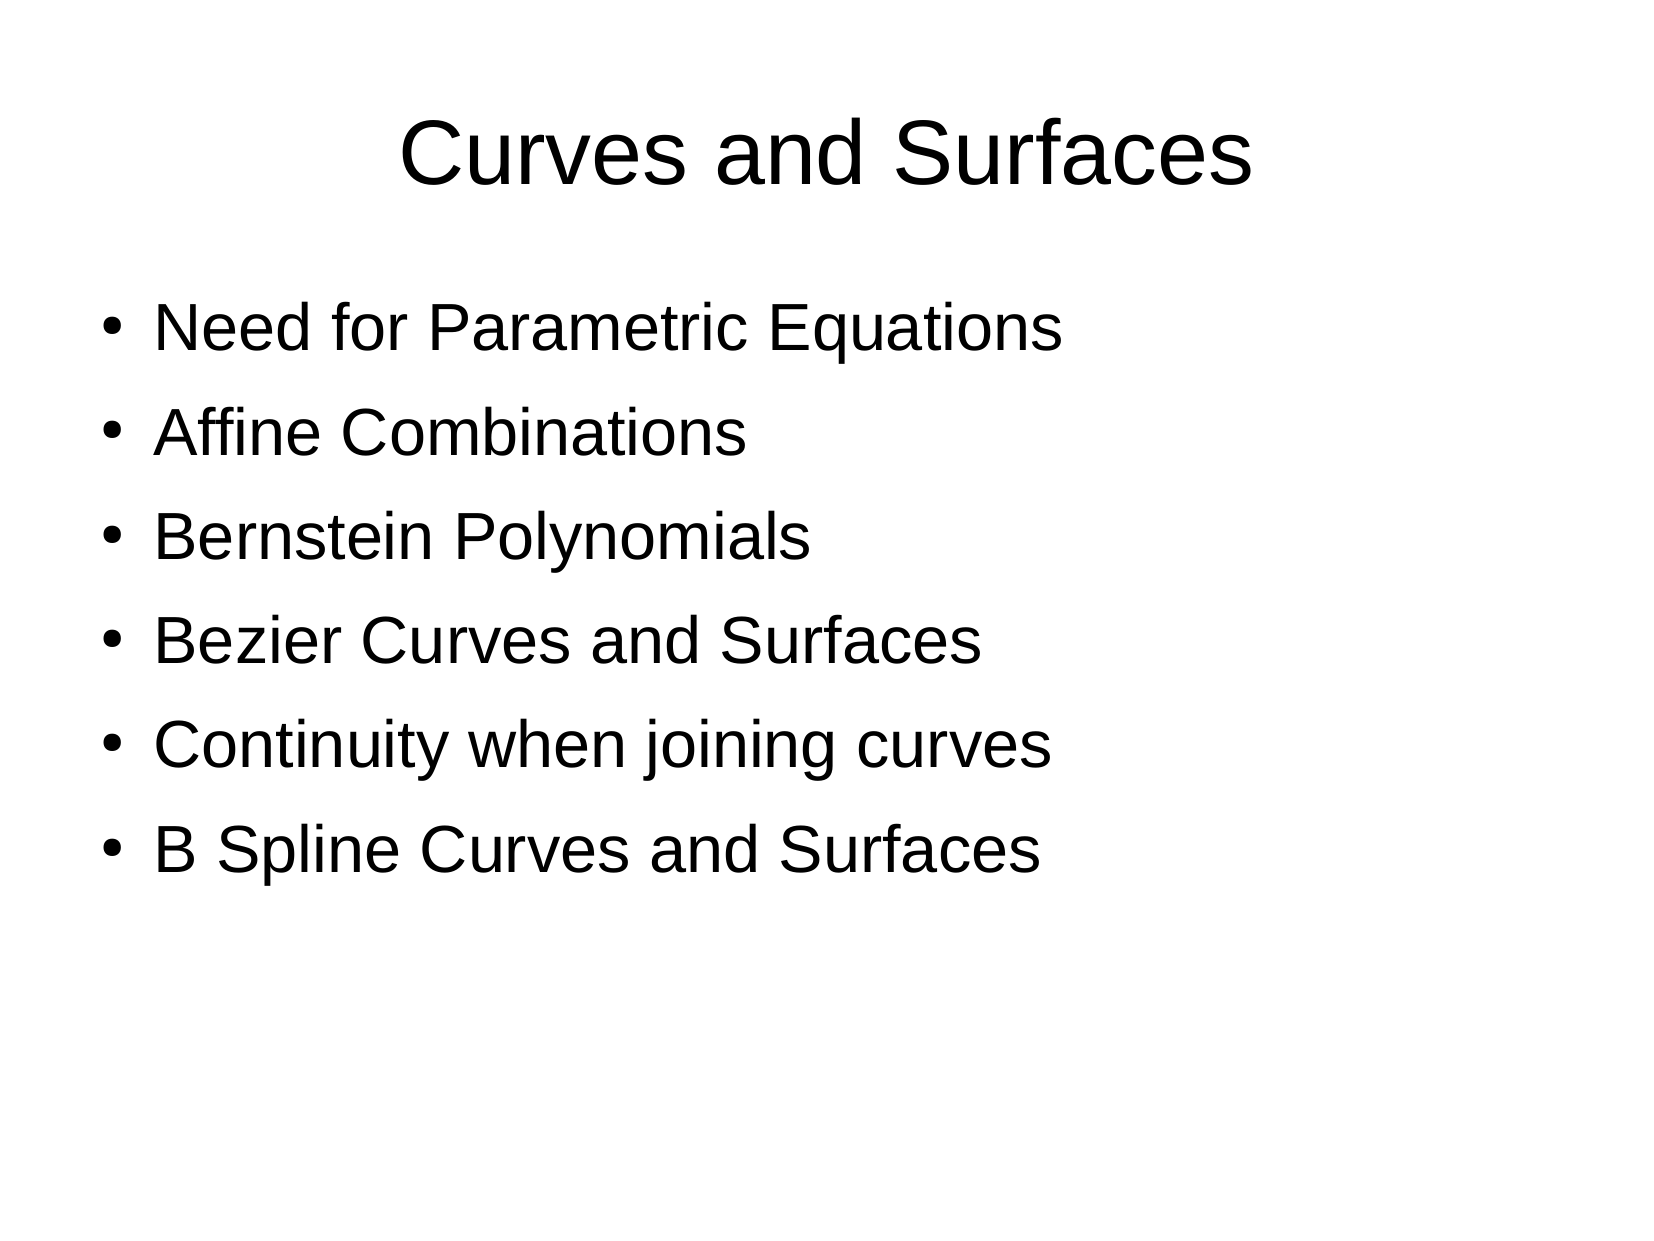

# Curves and Surfaces
Need for Parametric Equations
Affine Combinations
Bernstein Polynomials
Bezier Curves and Surfaces
Continuity when joining curves
B Spline Curves and Surfaces